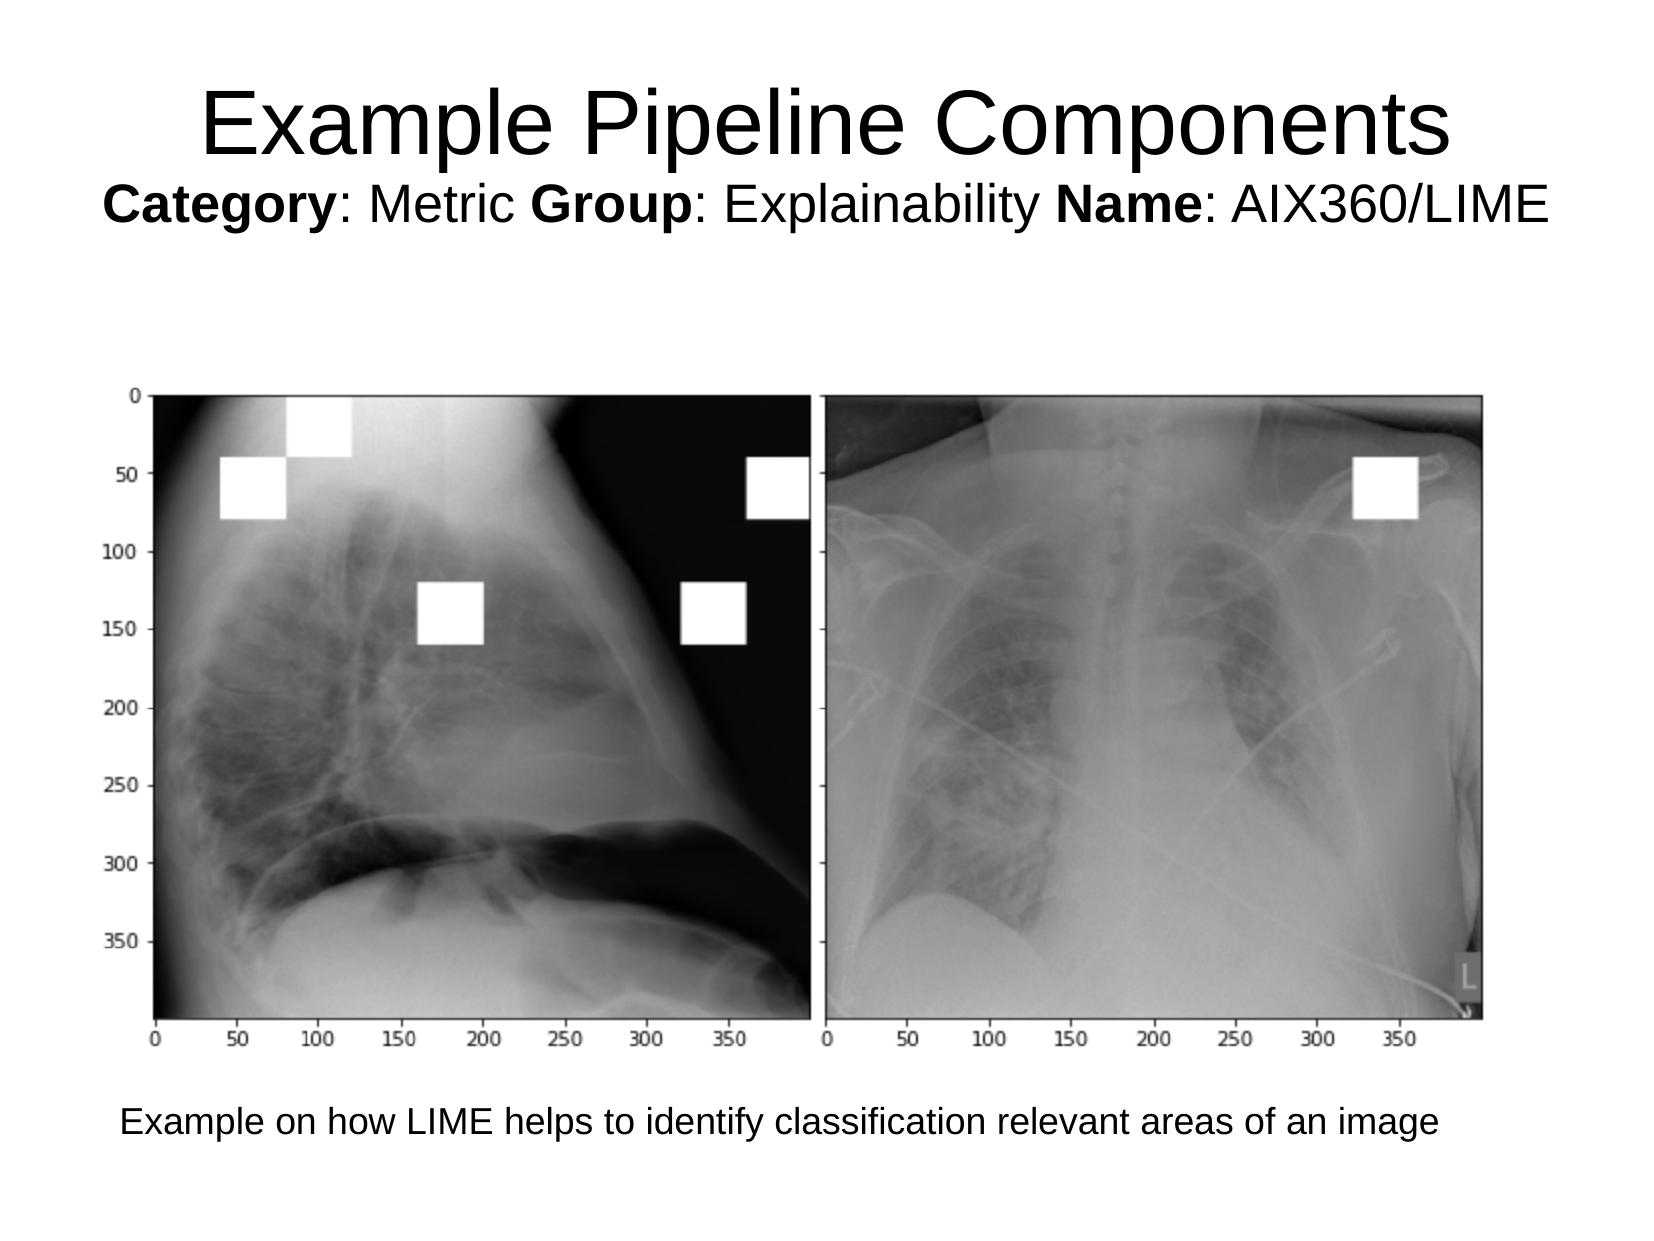

# Example Pipeline Components Category: Metric Group: Explainability Name: AIX360/LIME
Example on how LIME helps to identify classification relevant areas of an image